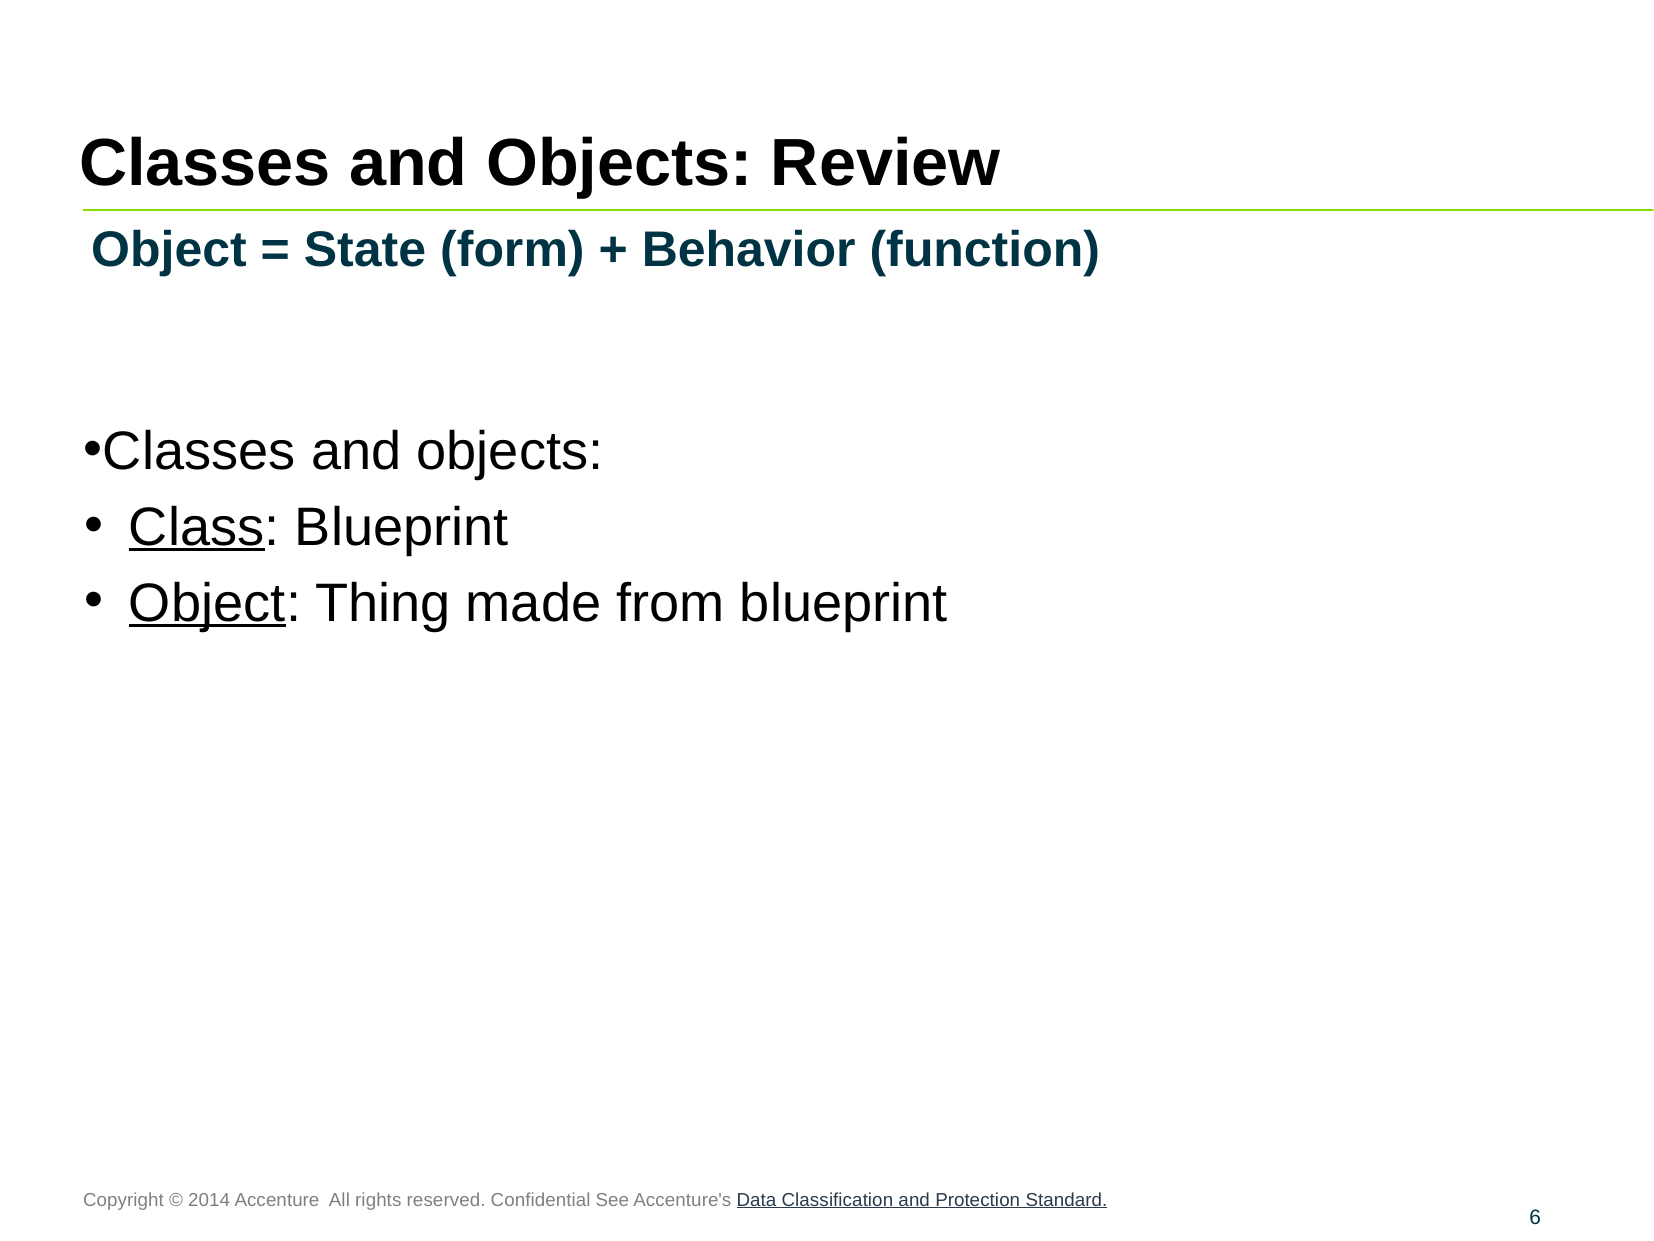

Classes and Objects: Review
Object = State (form) + Behavior (function)
# Classes and objects:
Class: Blueprint
Object: Thing made from blueprint
6